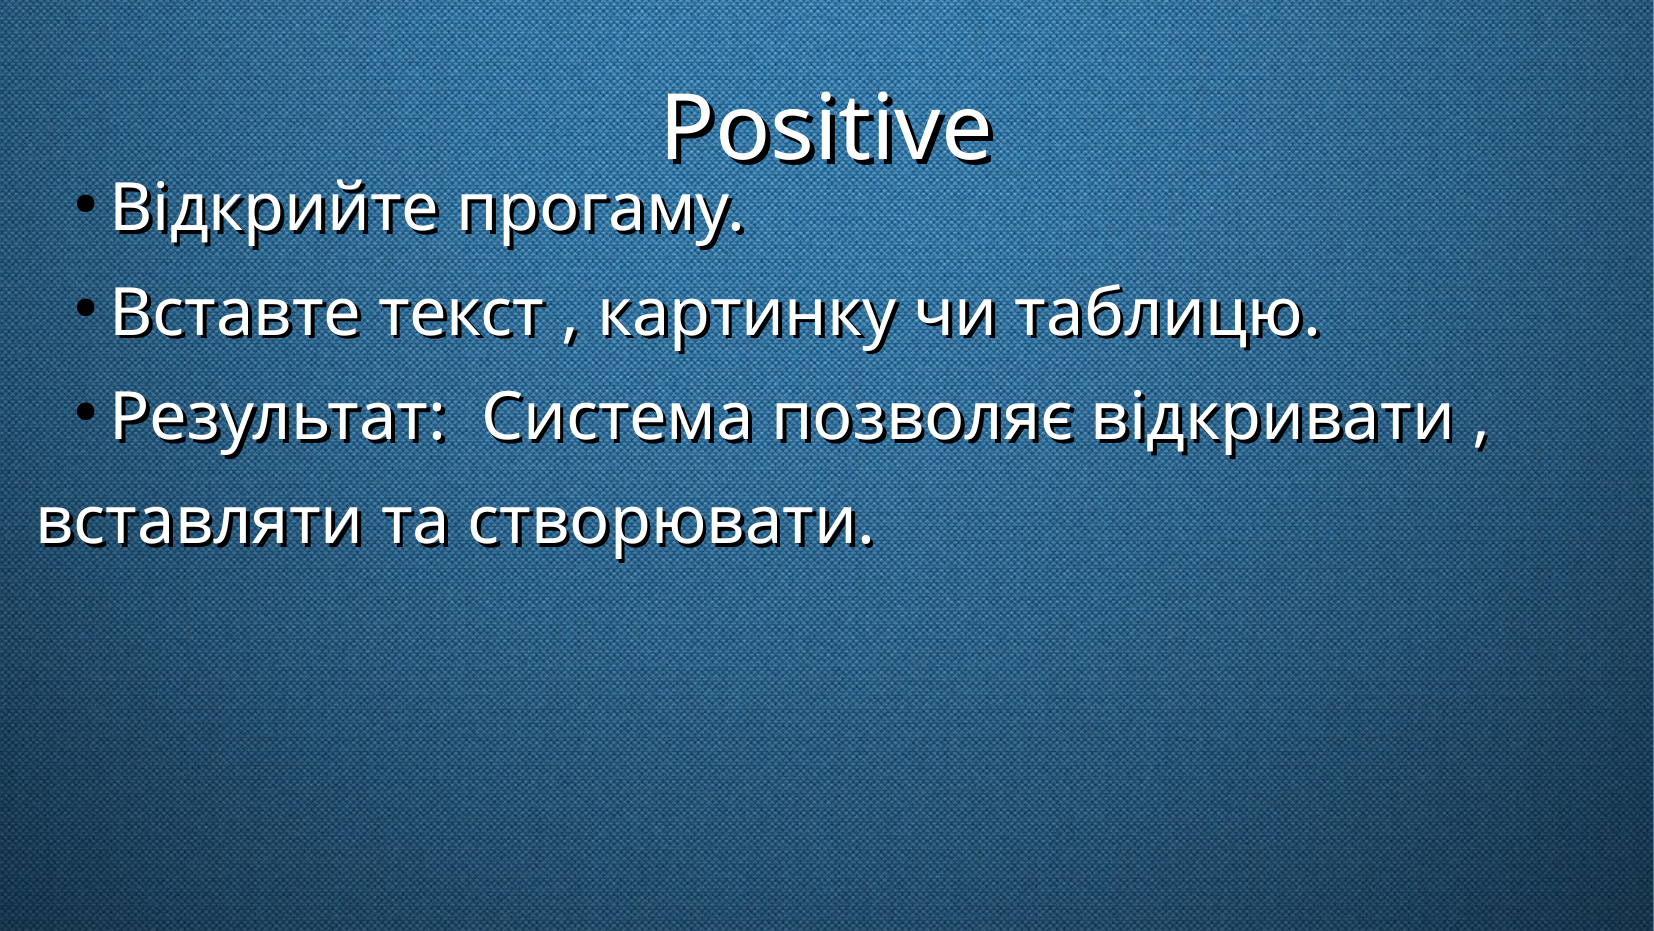

Відкрийте прогаму.
Вставте текст , картинку чи таблицю.
Результат: Система позволяє відкривати , вставляти та створювати.
# Positive